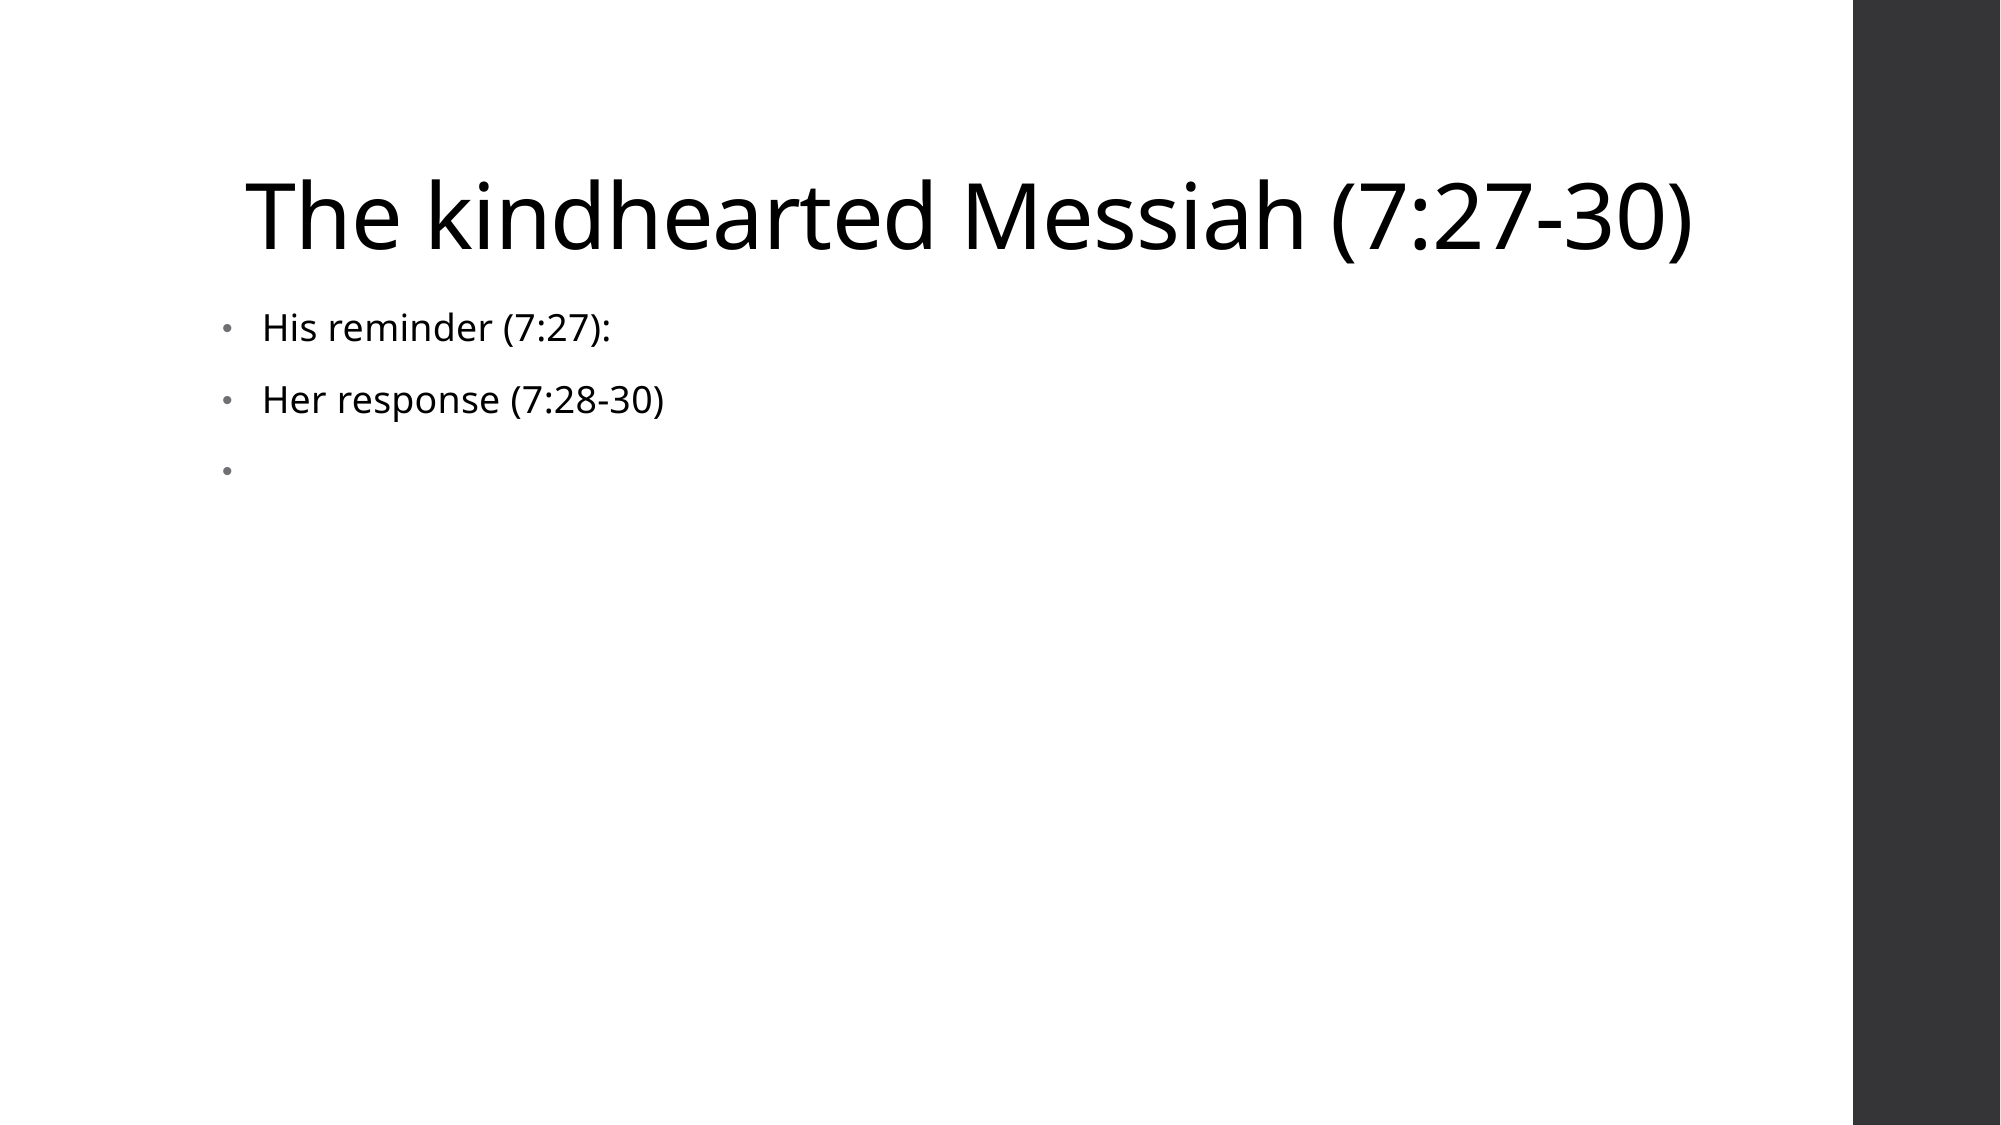

# The kindhearted Messiah (7:27-30)
 His reminder (7:27):
 Her response (7:28-30)